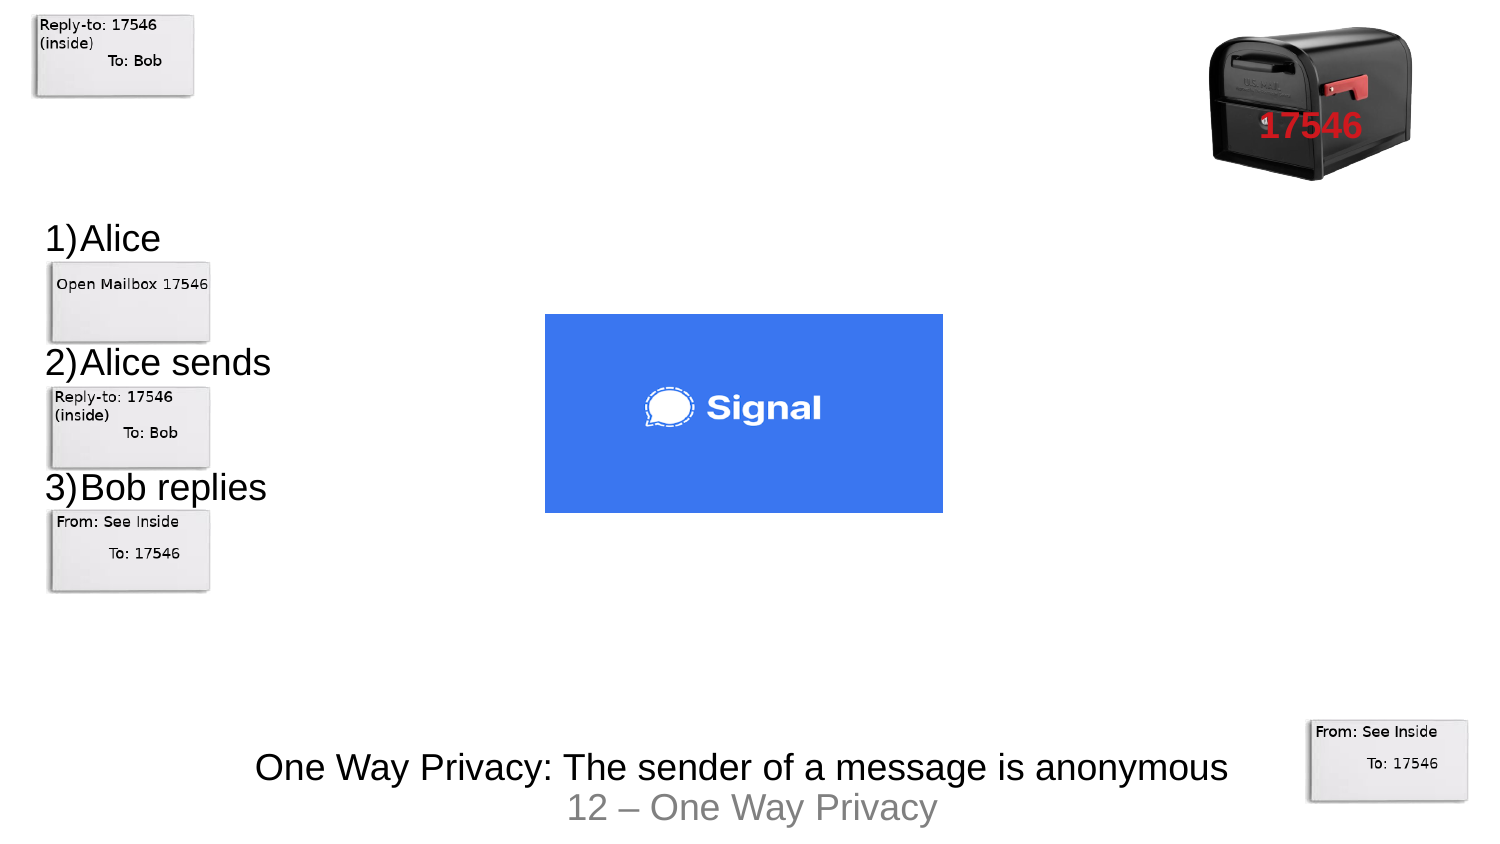

17546
Alice
Alice sends
Bob replies
One Way Privacy: The sender of a message is anonymous
12 – One Way Privacy